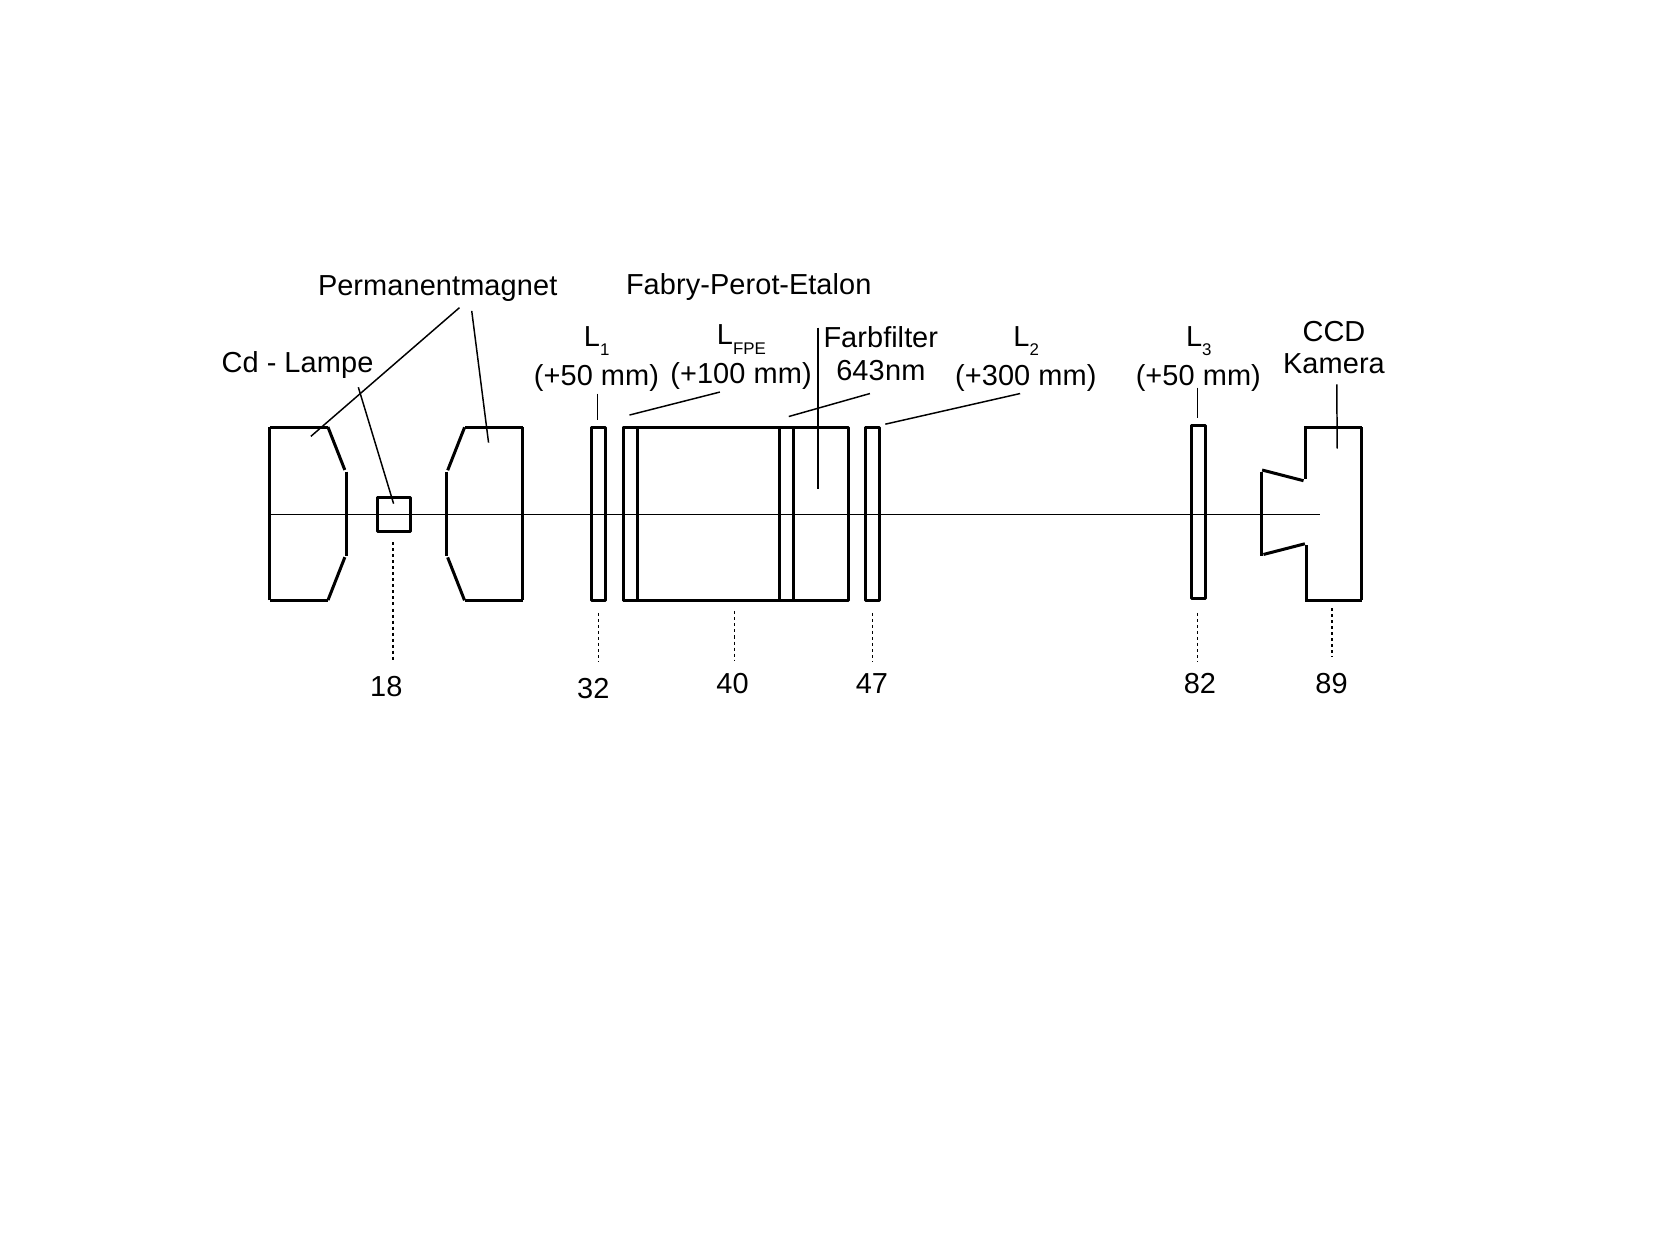

Fabry-Perot-Etalon
Permanentmagnet
CCD
Kamera
LFPE
(+100 mm)
L1
(+50 mm)
L2
(+300 mm)
L3
(+50 mm)
Farbfilter
643nm
Cd - Lampe
40
47
82
89
18
32